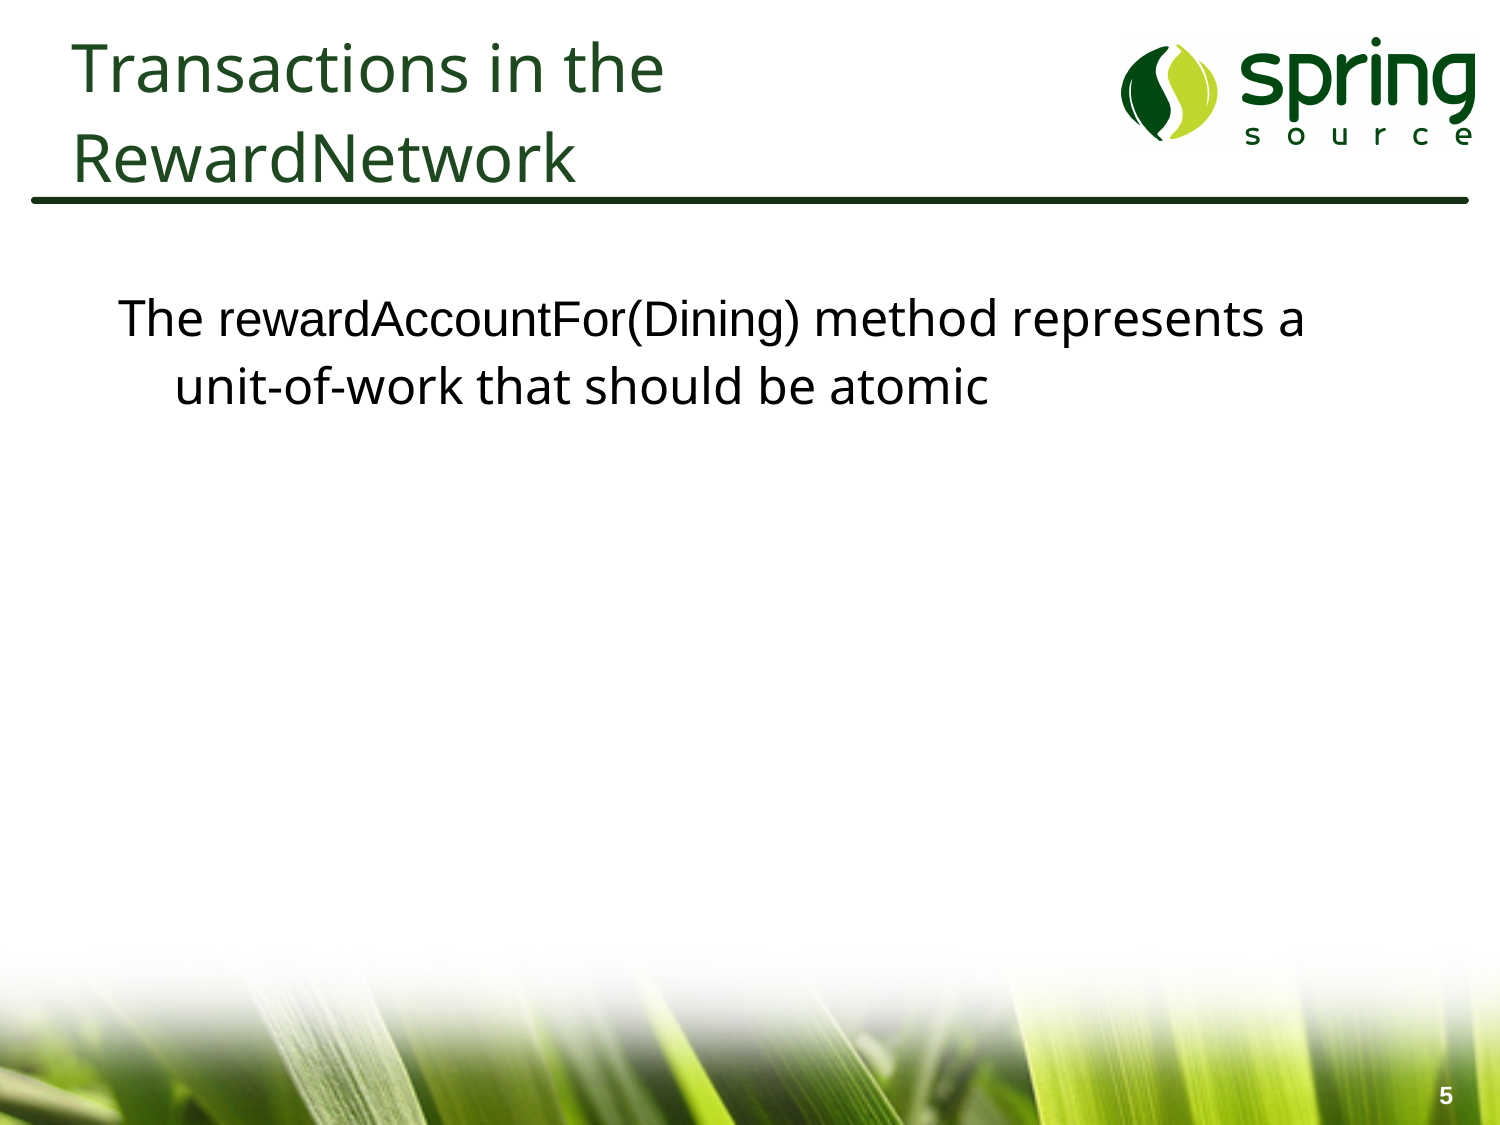

# Transactions in the RewardNetwork
The rewardAccountFor(Dining) method represents a unit-of-work that should be atomic